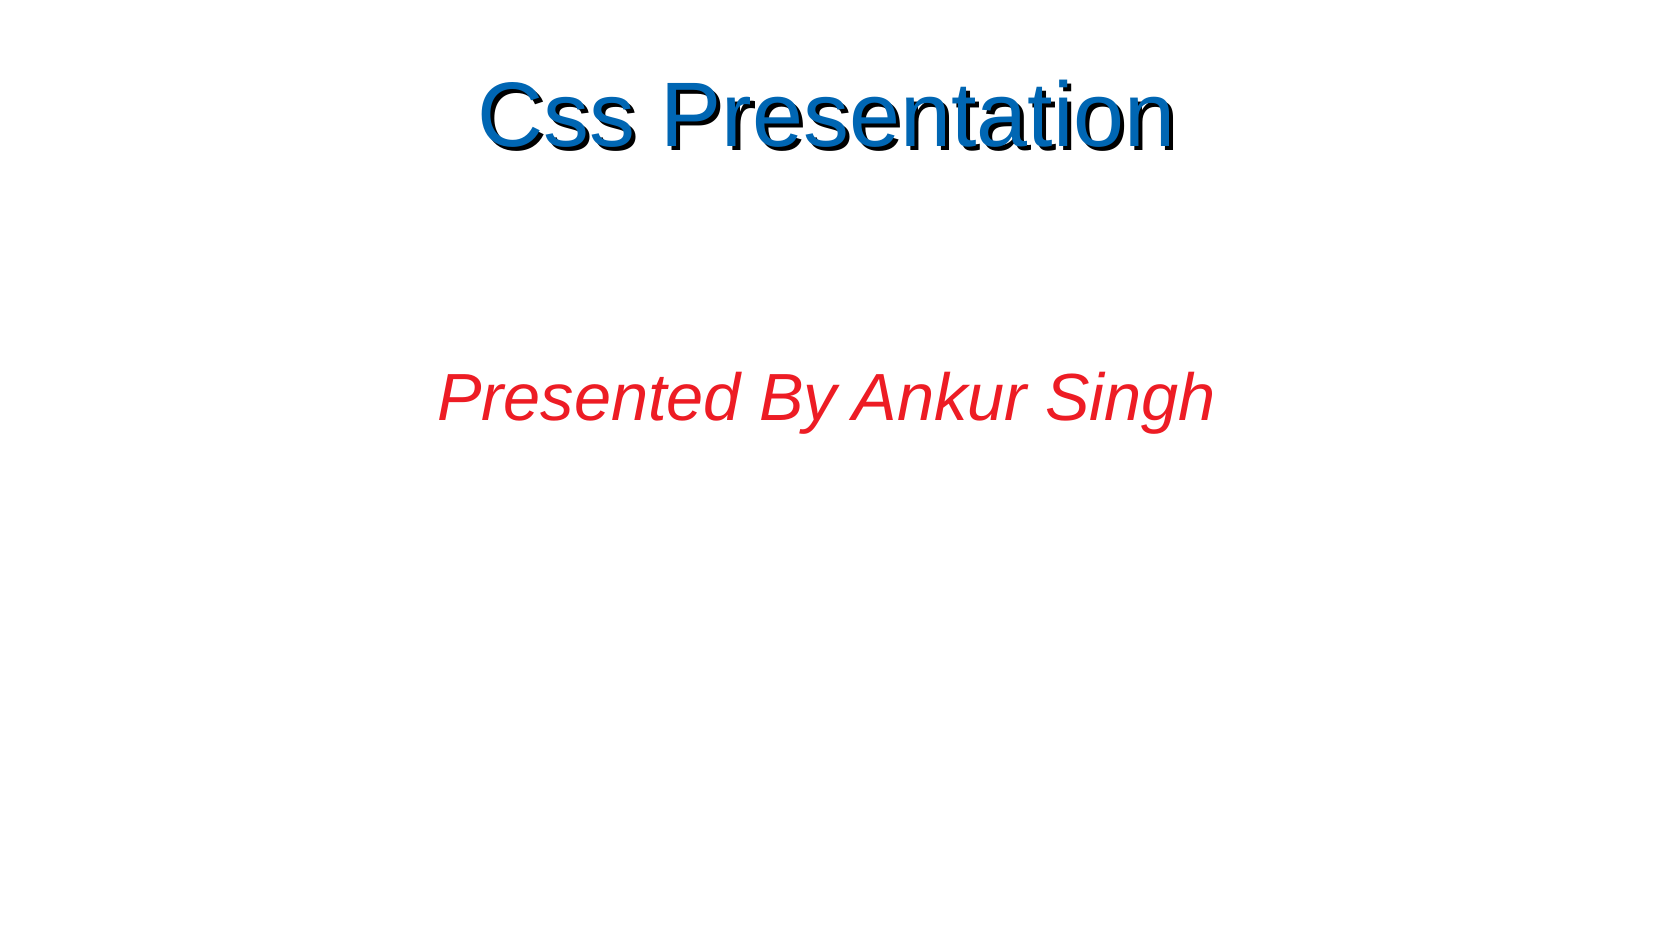

# Css Presentation
Presented By Ankur Singh